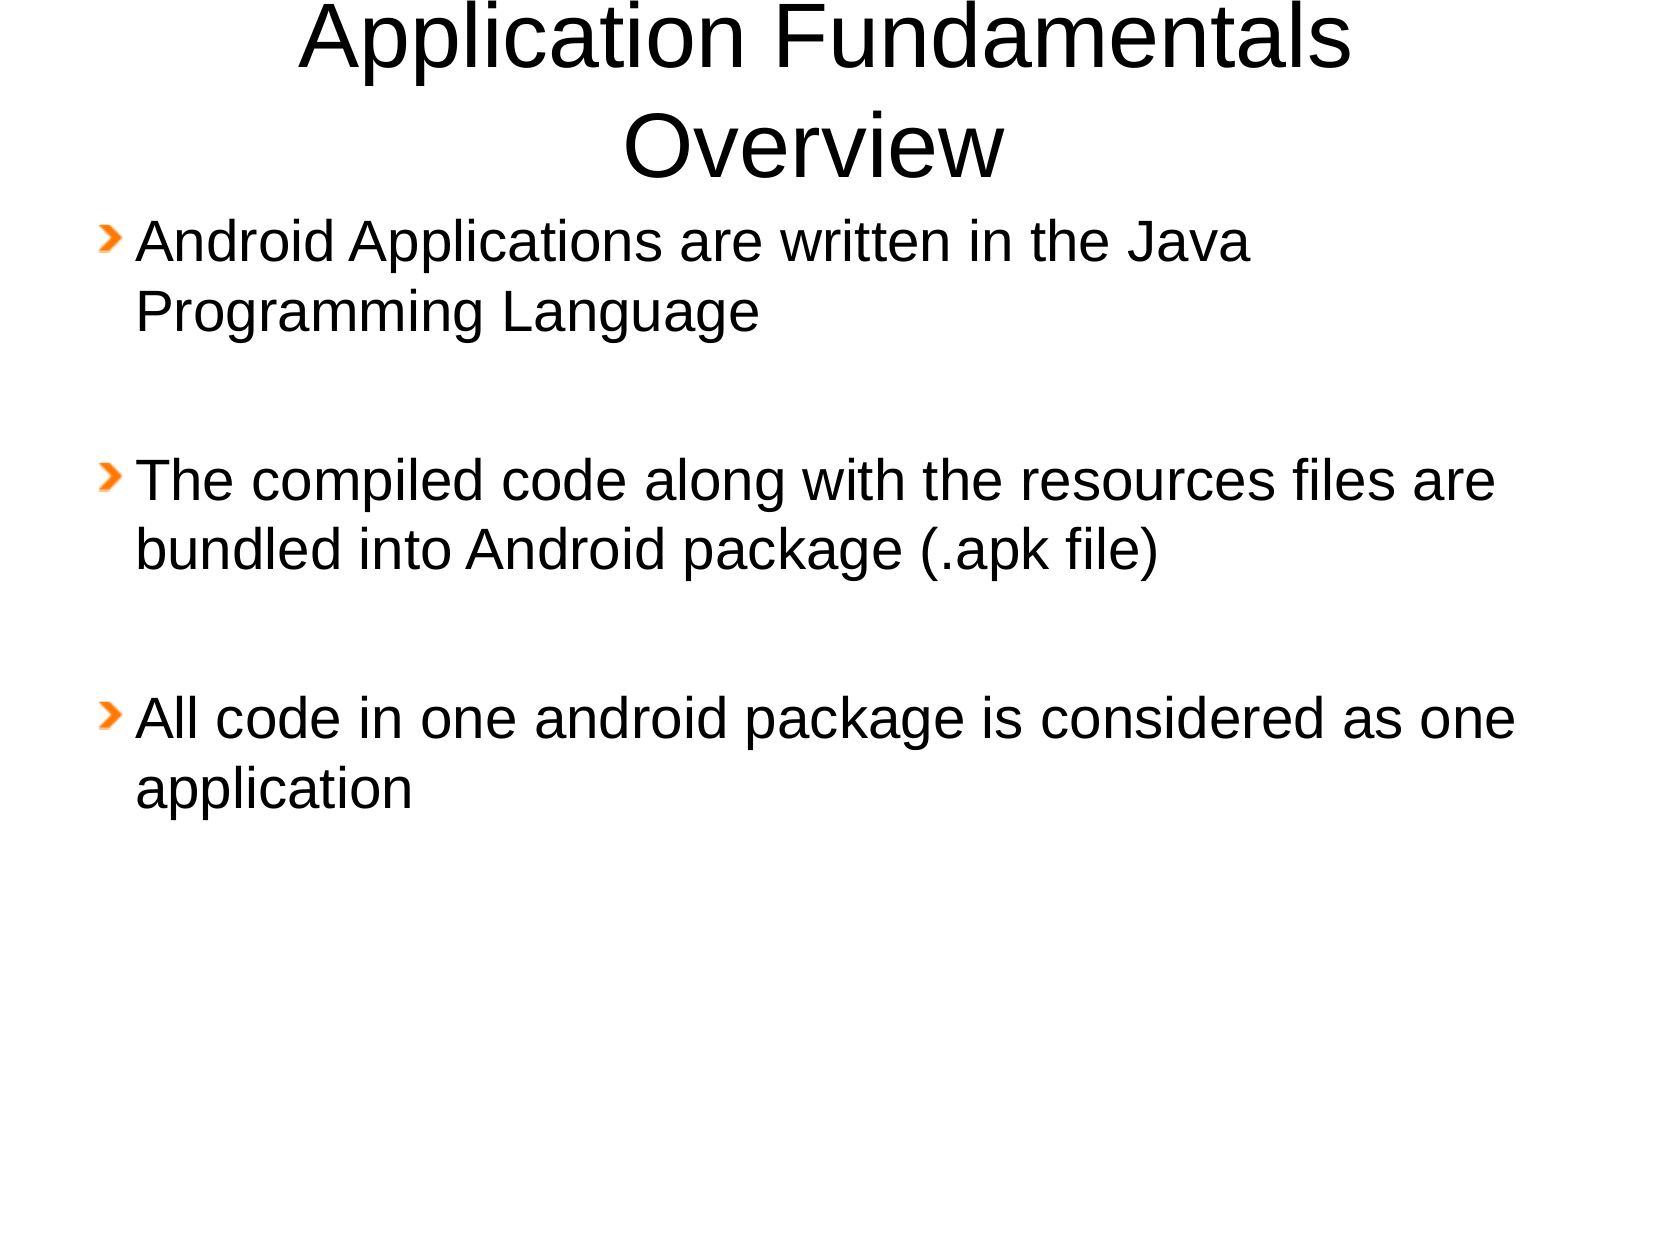

# Application Fundamentals Overview
Android Applications are written in the Java Programming Language
The compiled code along with the resources files are bundled into Android package (.apk file)
All code in one android package is considered as one application